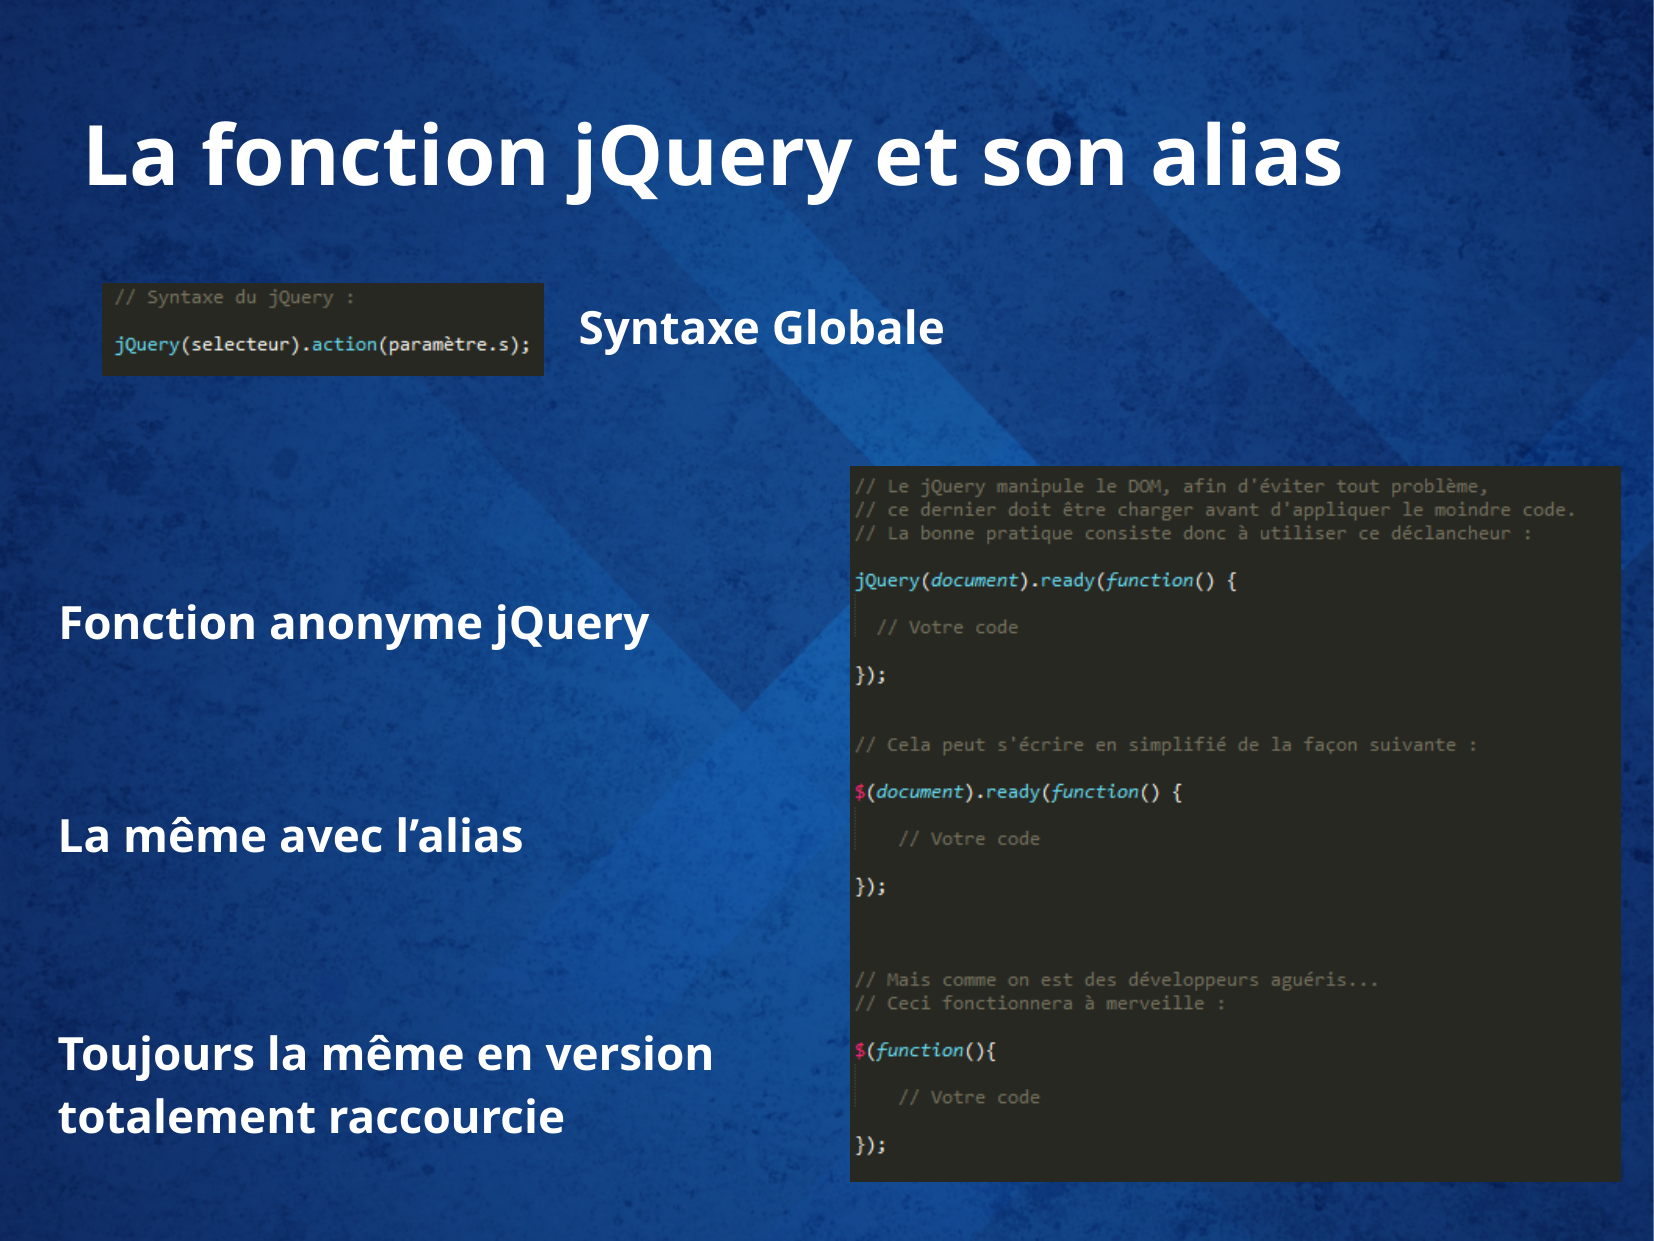

# La fonction jQuery et son alias
Syntaxe Globale
Fonction anonyme jQuery
La même avec l’alias
Toujours la même en version totalement raccourcie